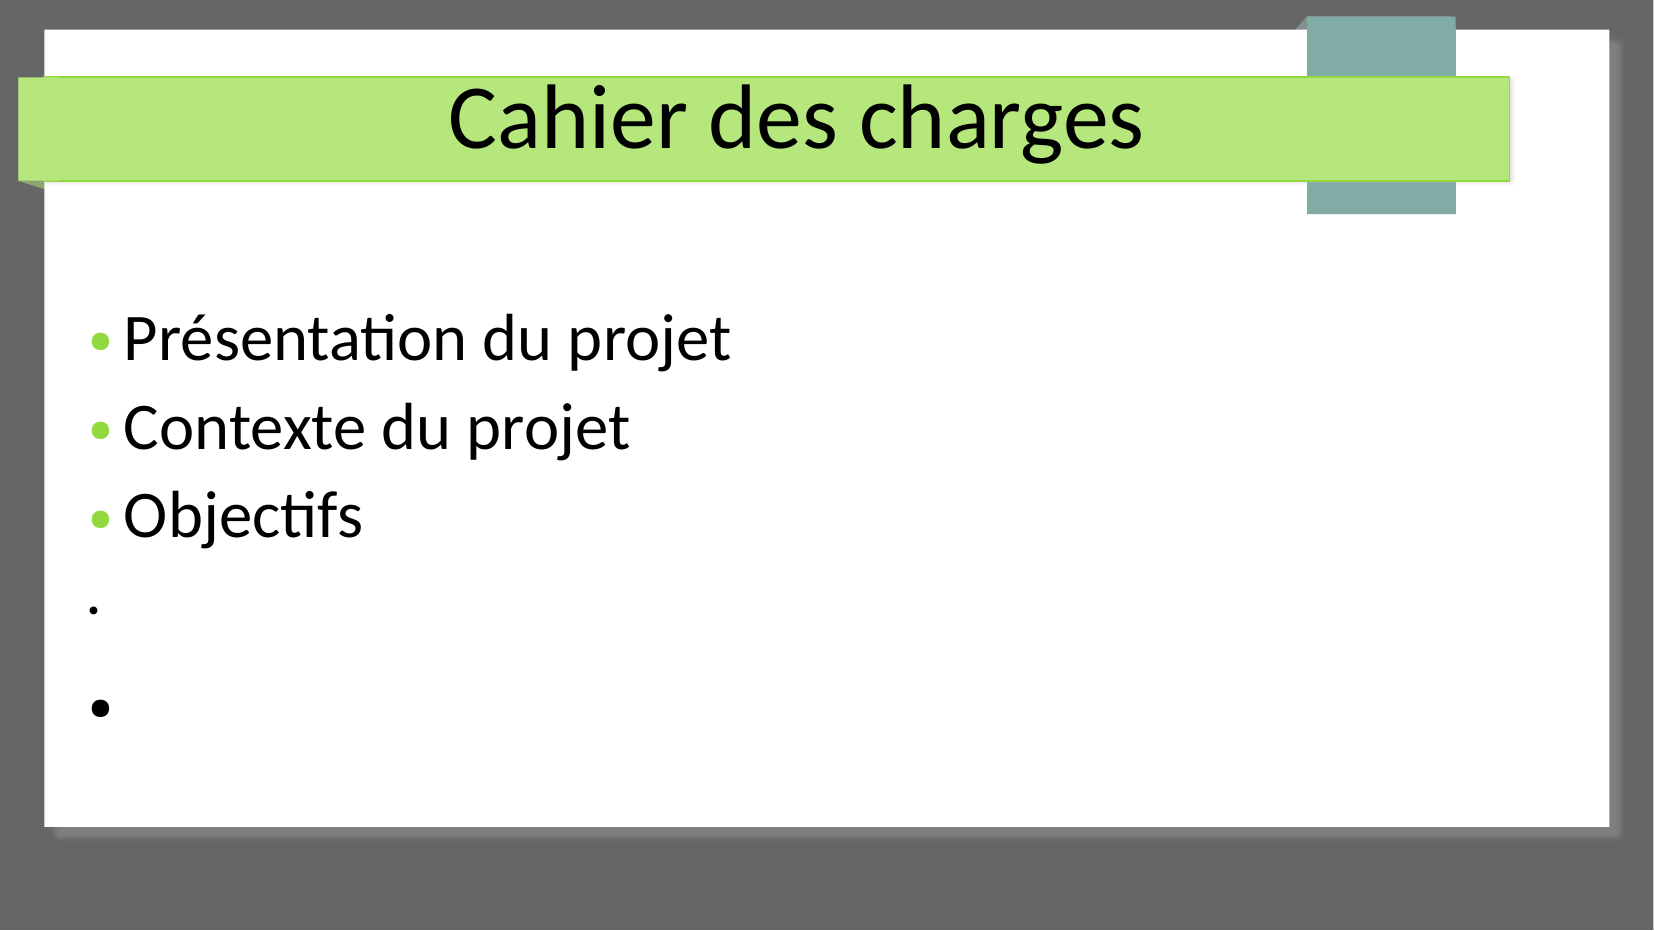

# Cahier des charges
Présentation du projet
Contexte du projet
Objectifs